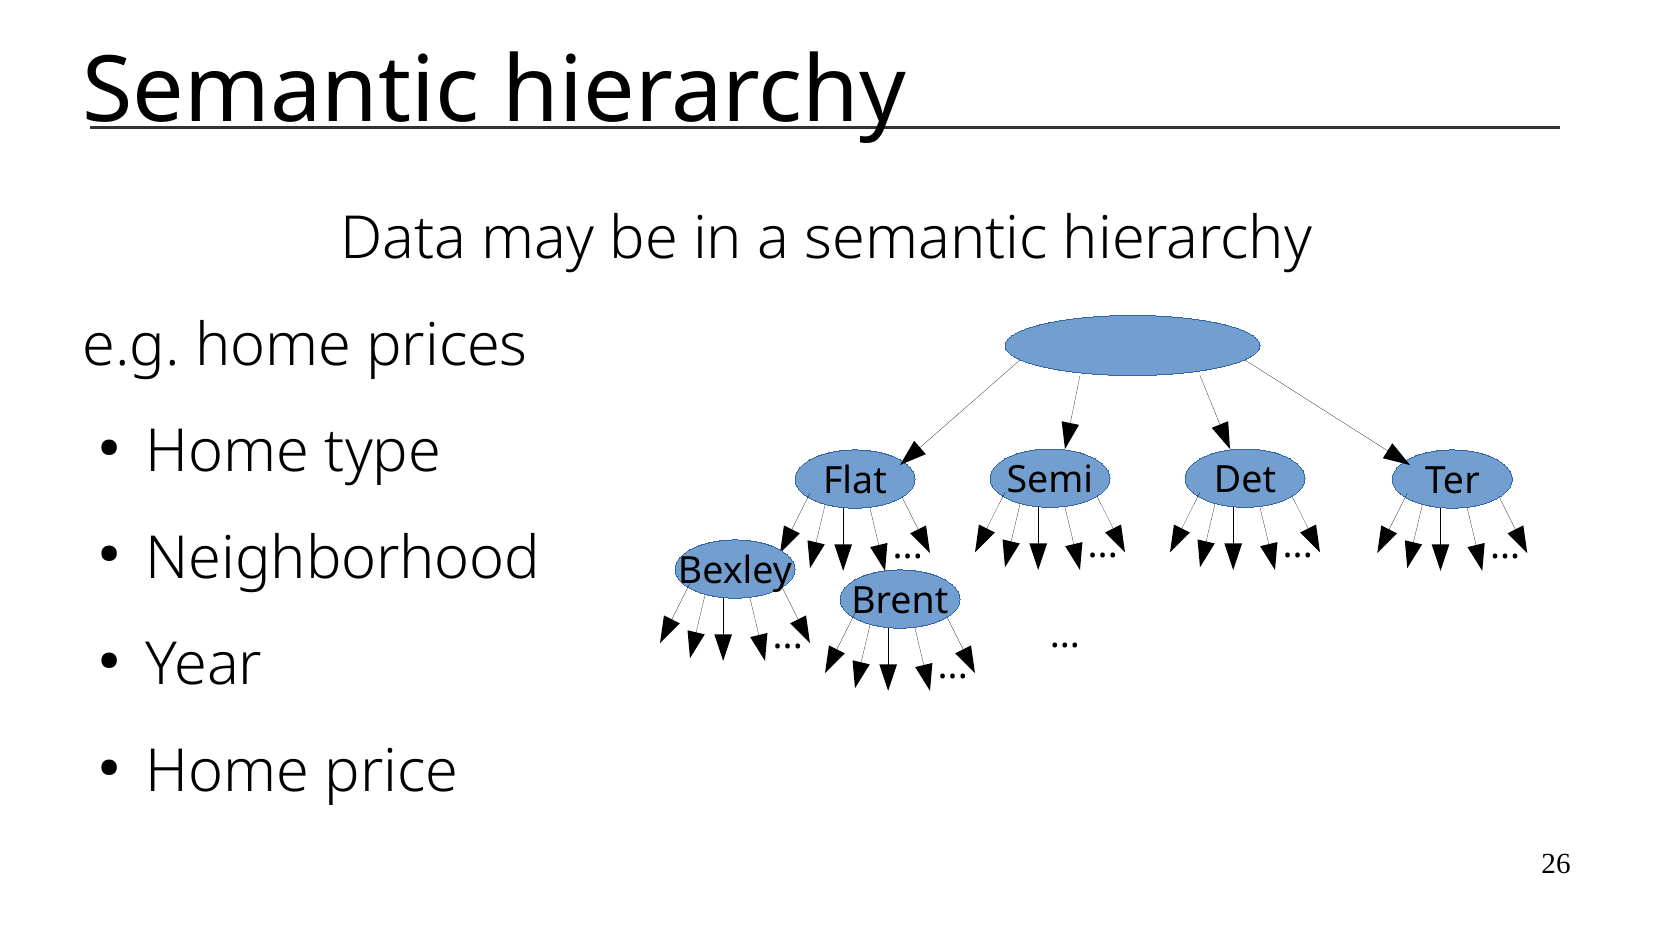

# Semantic hierarchy
Data may be in a semantic hierarchy
e.g. home prices
Home type
Neighborhood
Year
Home price
Semi
...
Det
...
Flat
...
Ter
...
Bexley
...
Brent
...
...
26